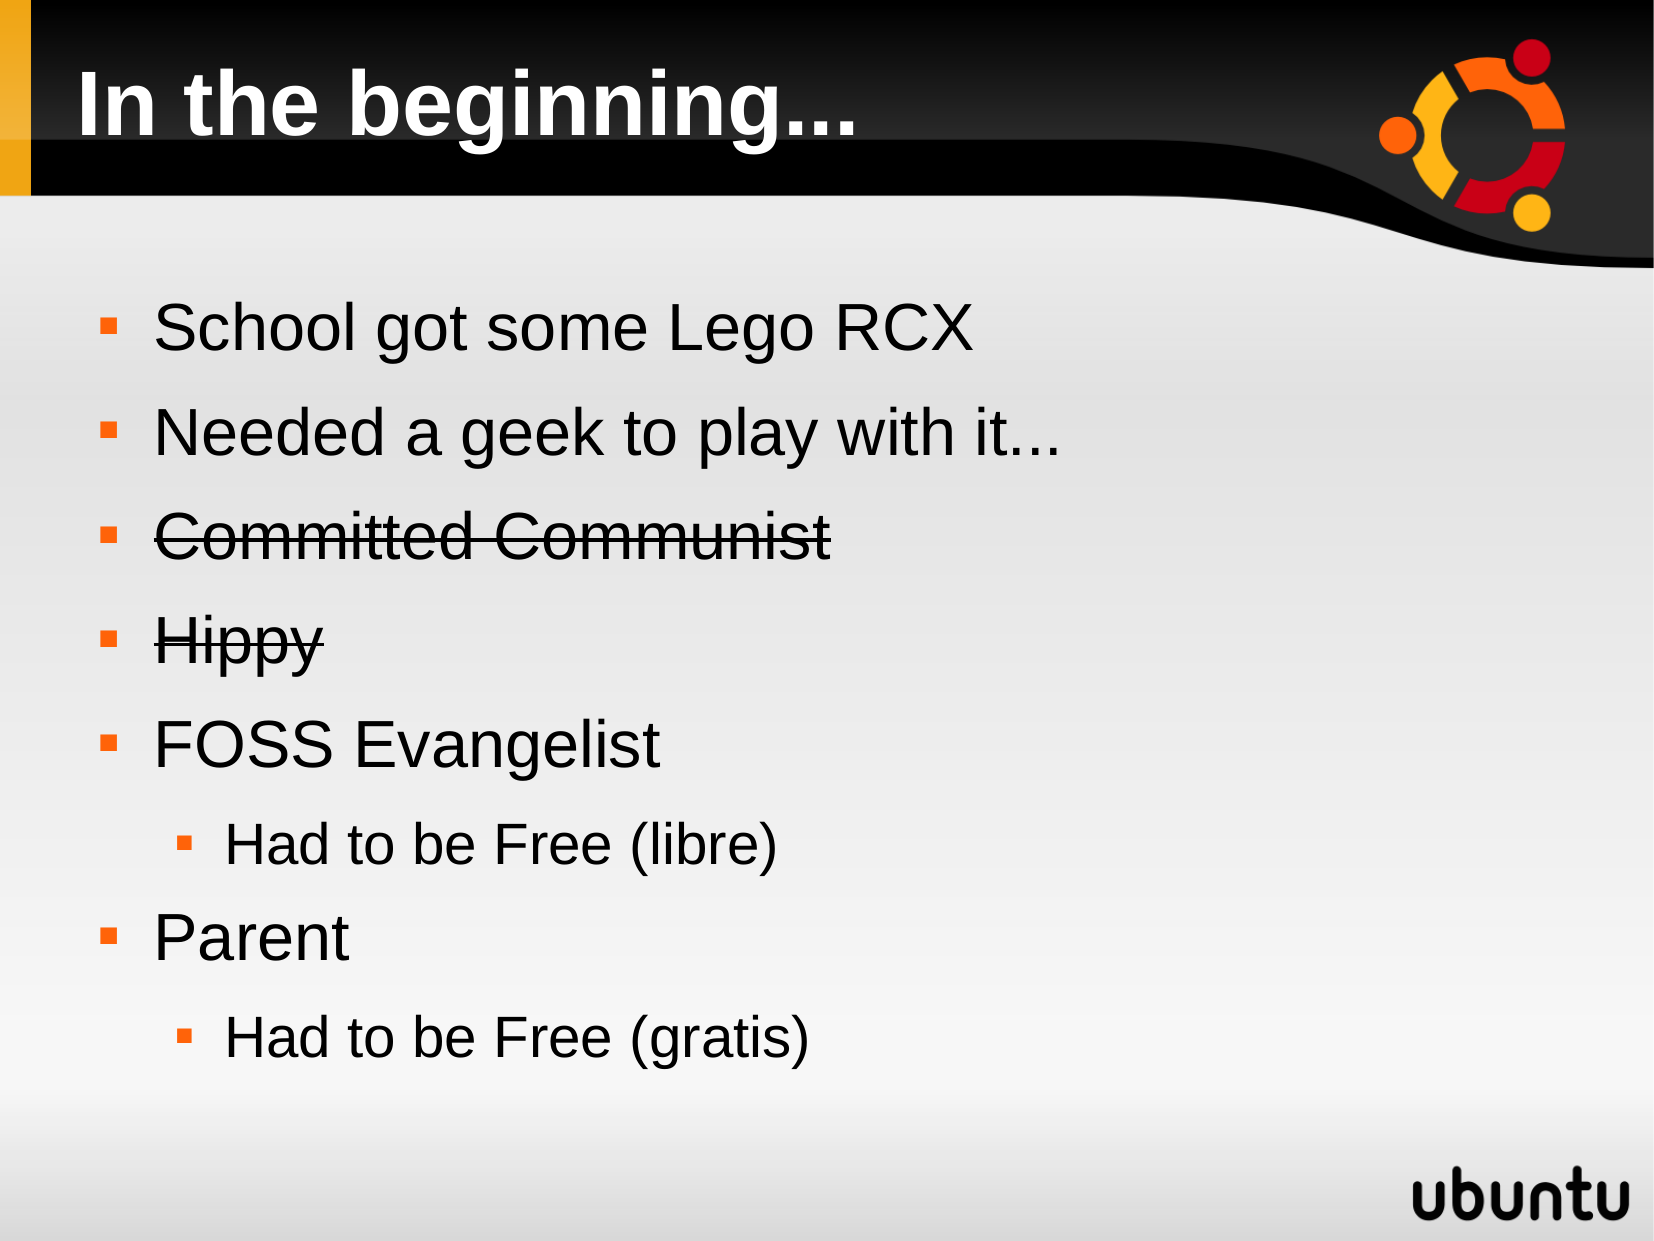

# In the beginning...
School got some Lego RCX
Needed a geek to play with it...
Committed Communist
Hippy
FOSS Evangelist
Had to be Free (libre)
Parent
Had to be Free (gratis)